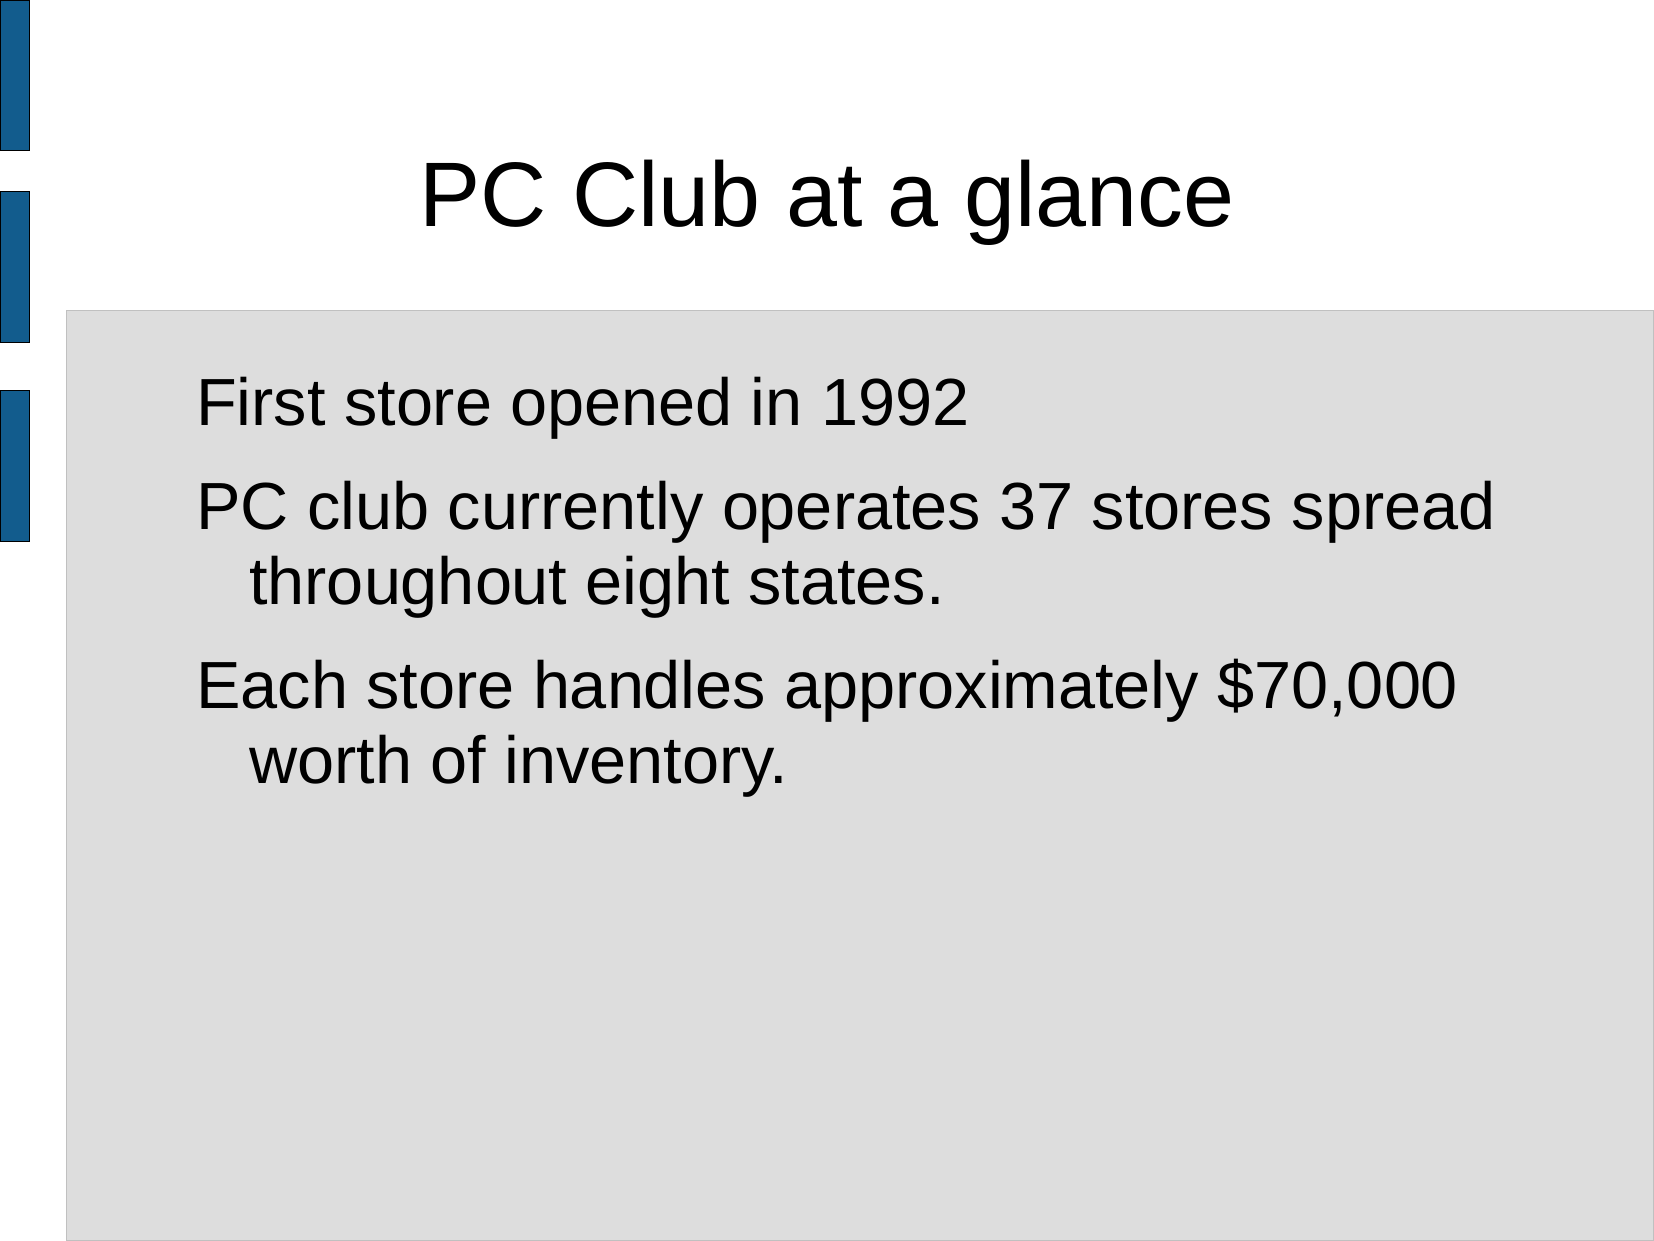

# PC Club at a glance
First store opened in 1992
PC club currently operates 37 stores spread throughout eight states.
Each store handles approximately $70,000 worth of inventory.